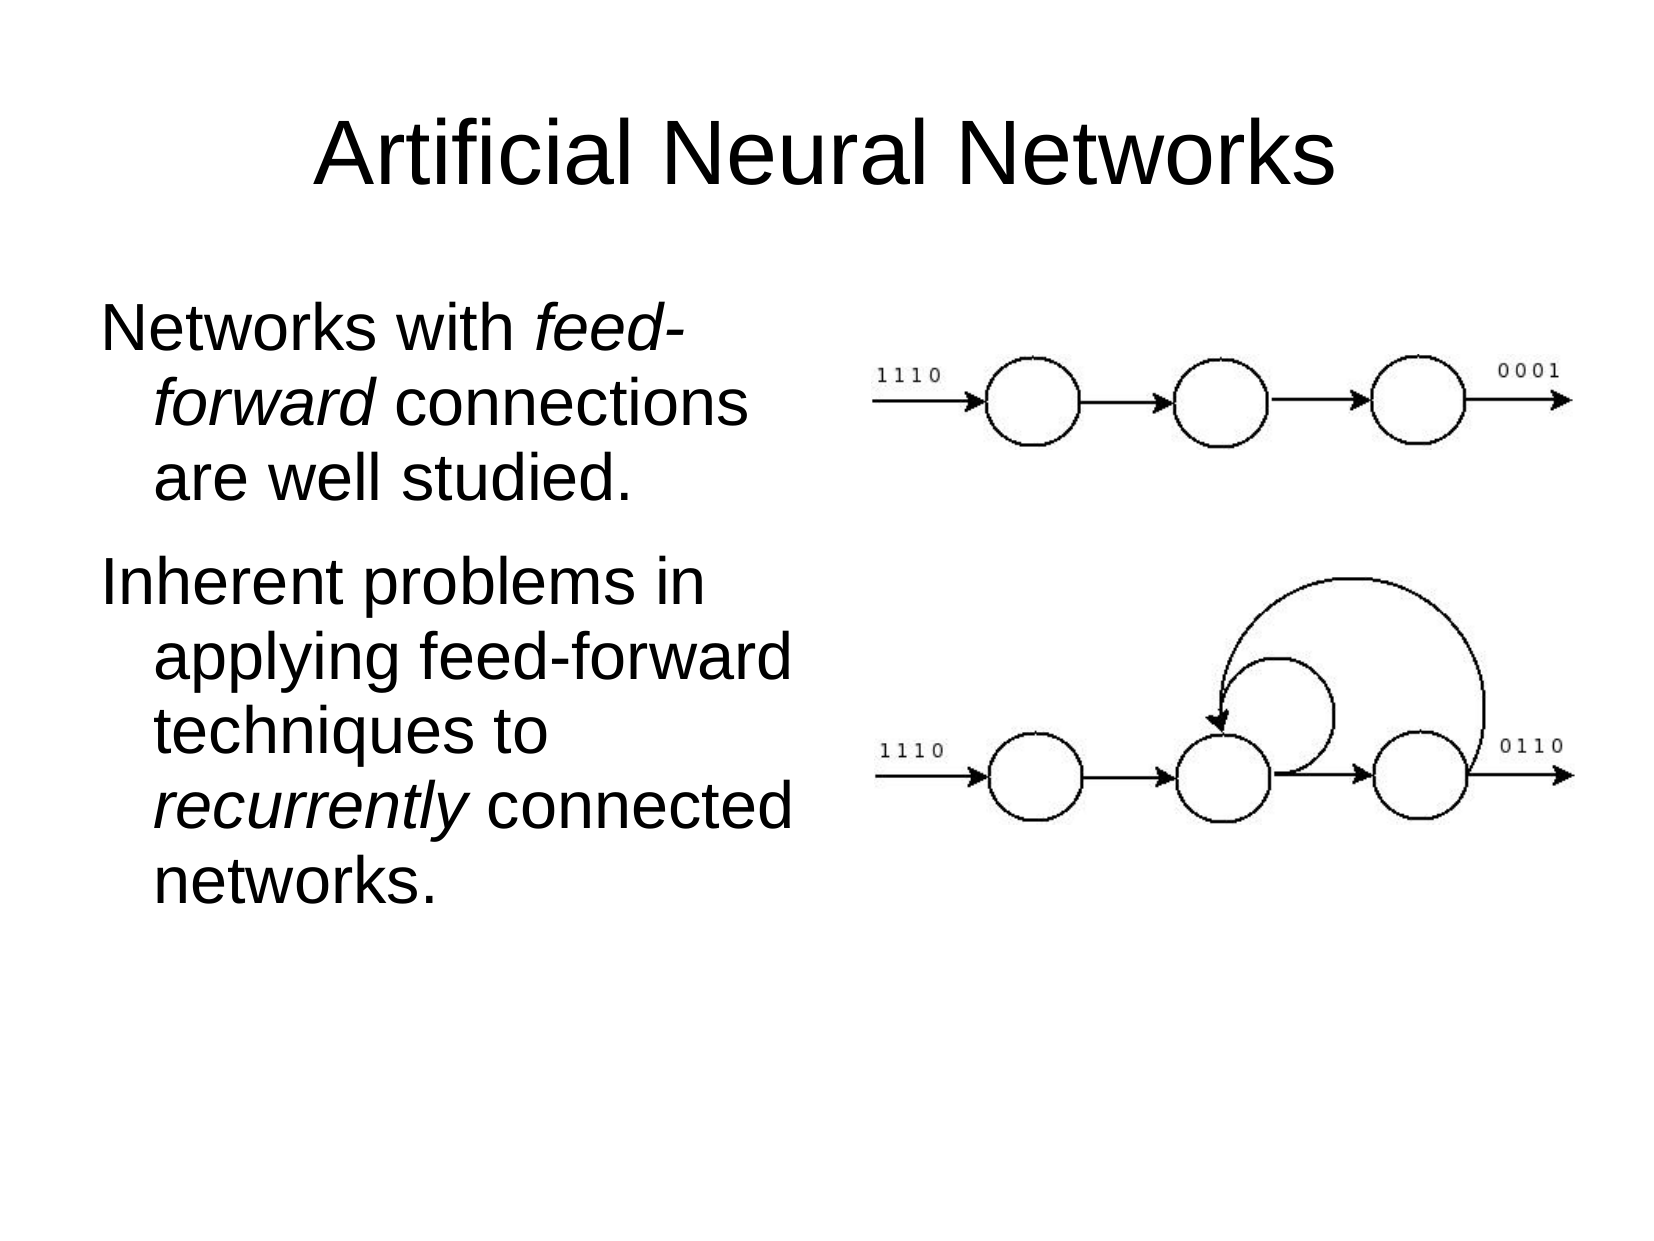

# Artificial Neural Networks
Networks with feed-forward connections are well studied.
Inherent problems in applying feed-forward techniques to recurrently connected networks.